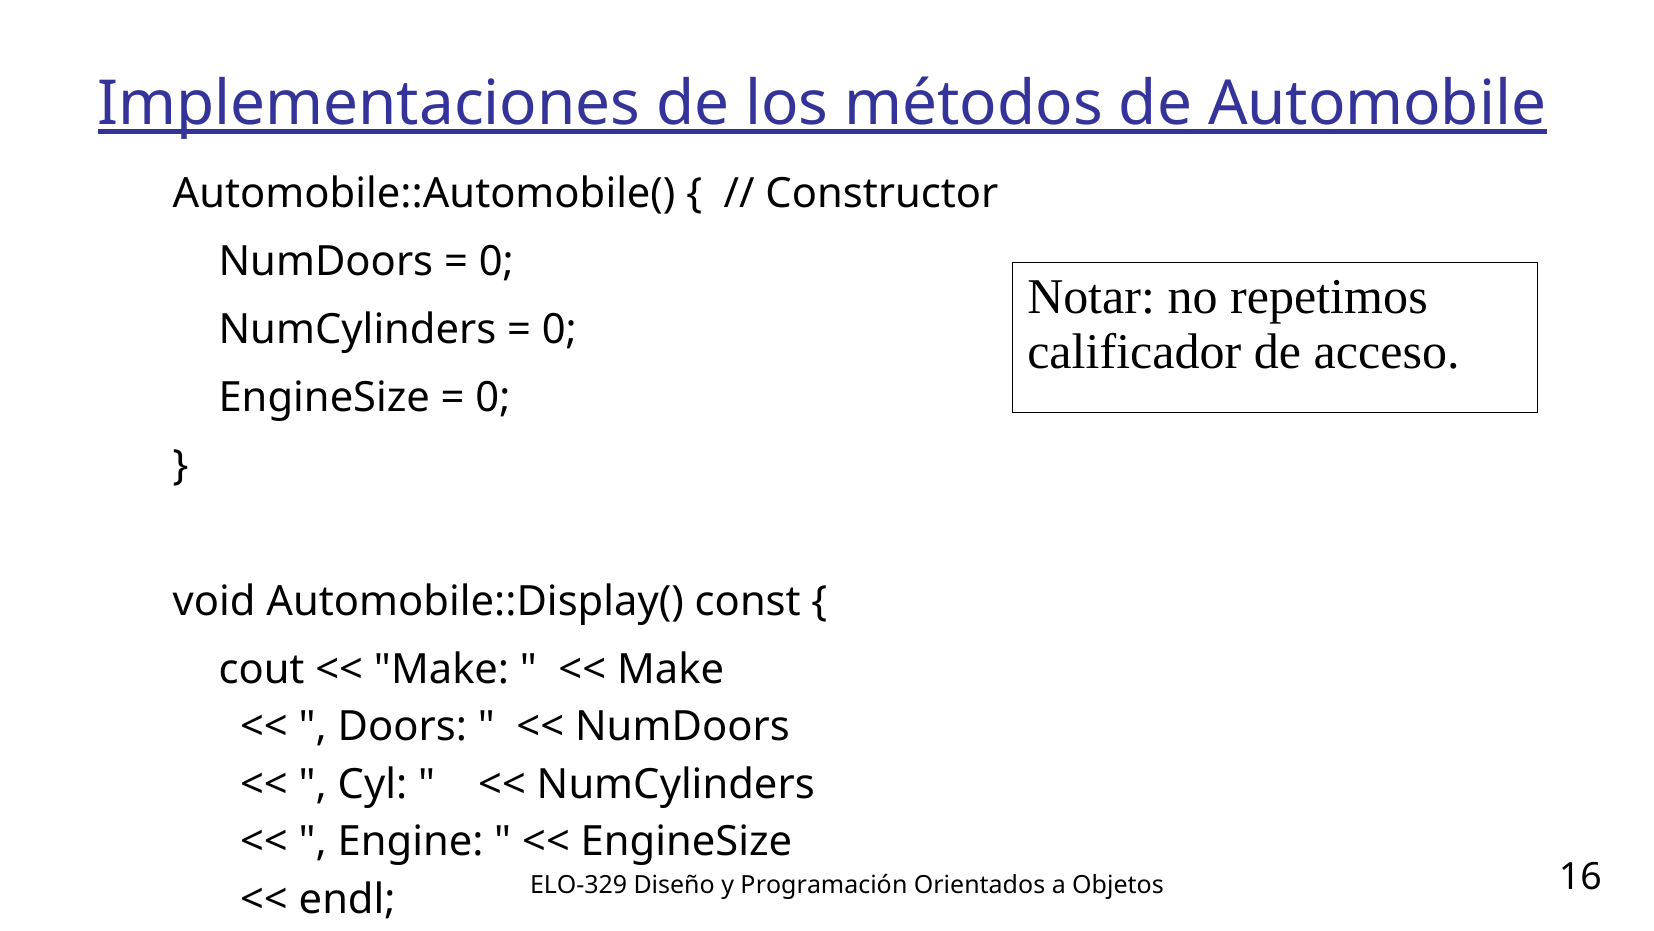

# Implementaciones de los métodos de Automobile
Automobile::Automobile()‏ { // Constructor
	NumDoors = 0;
	NumCylinders = 0;
	EngineSize = 0;
}
void Automobile::Display() const {
	cout << "Make: " << Make
 << ", Doors: " << NumDoors
 << ", Cyl: " << NumCylinders
 << ", Engine: " << EngineSize
 << endl;
}
Notar: no repetimos calificador de acceso.
16